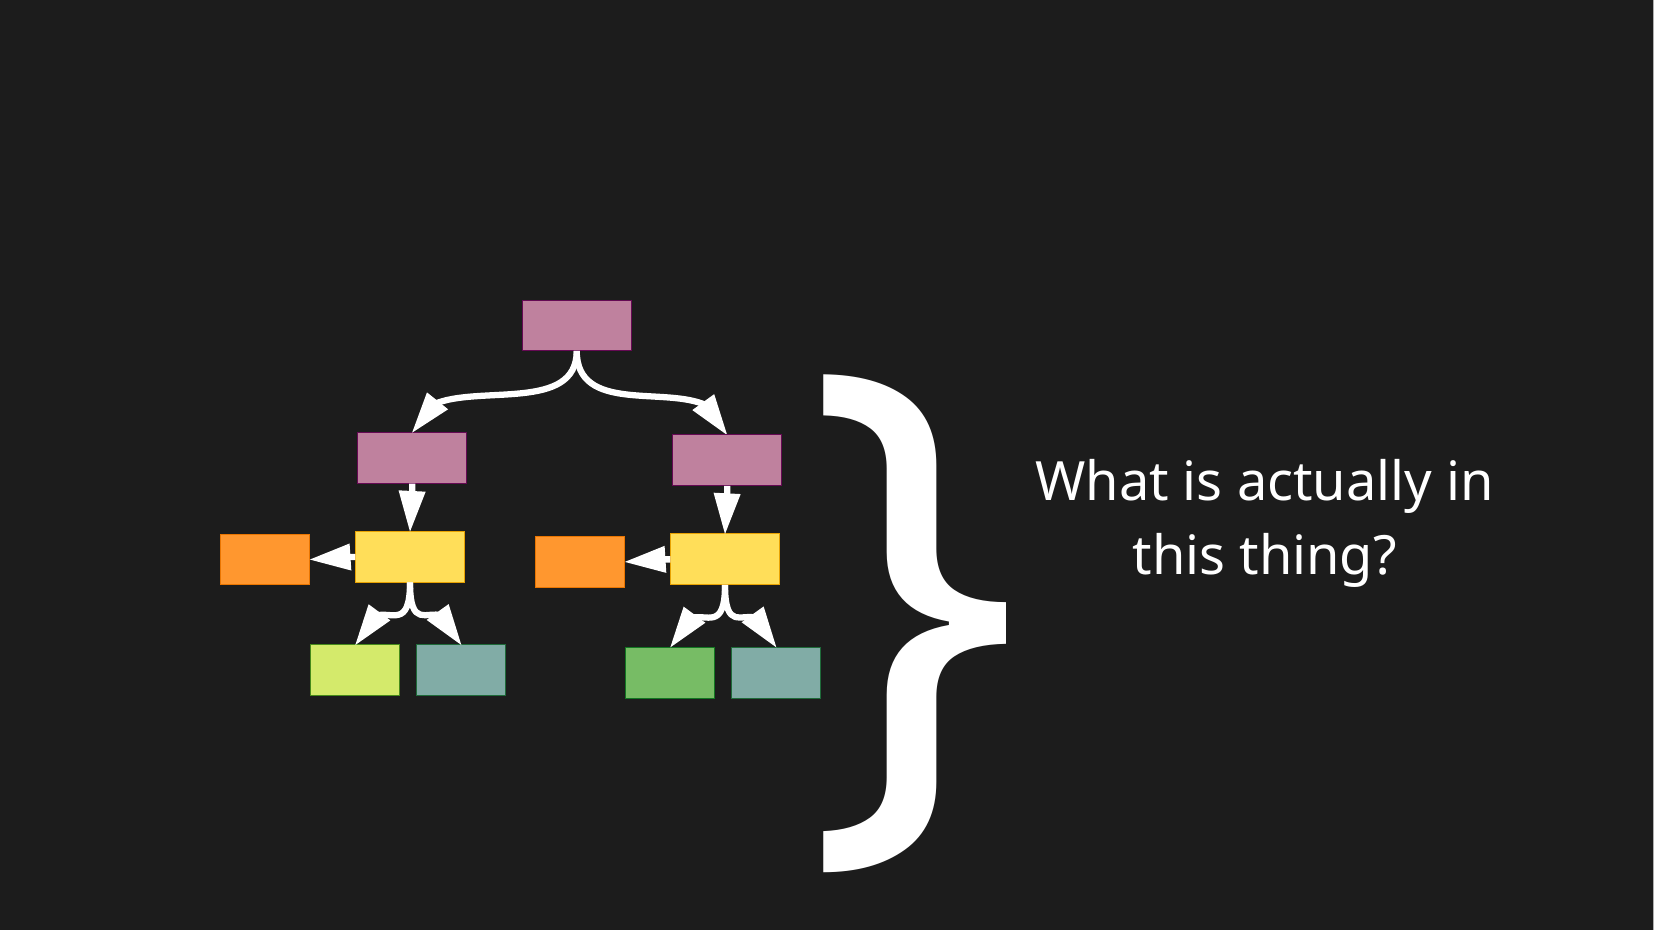

}
What is actually in
this thing?